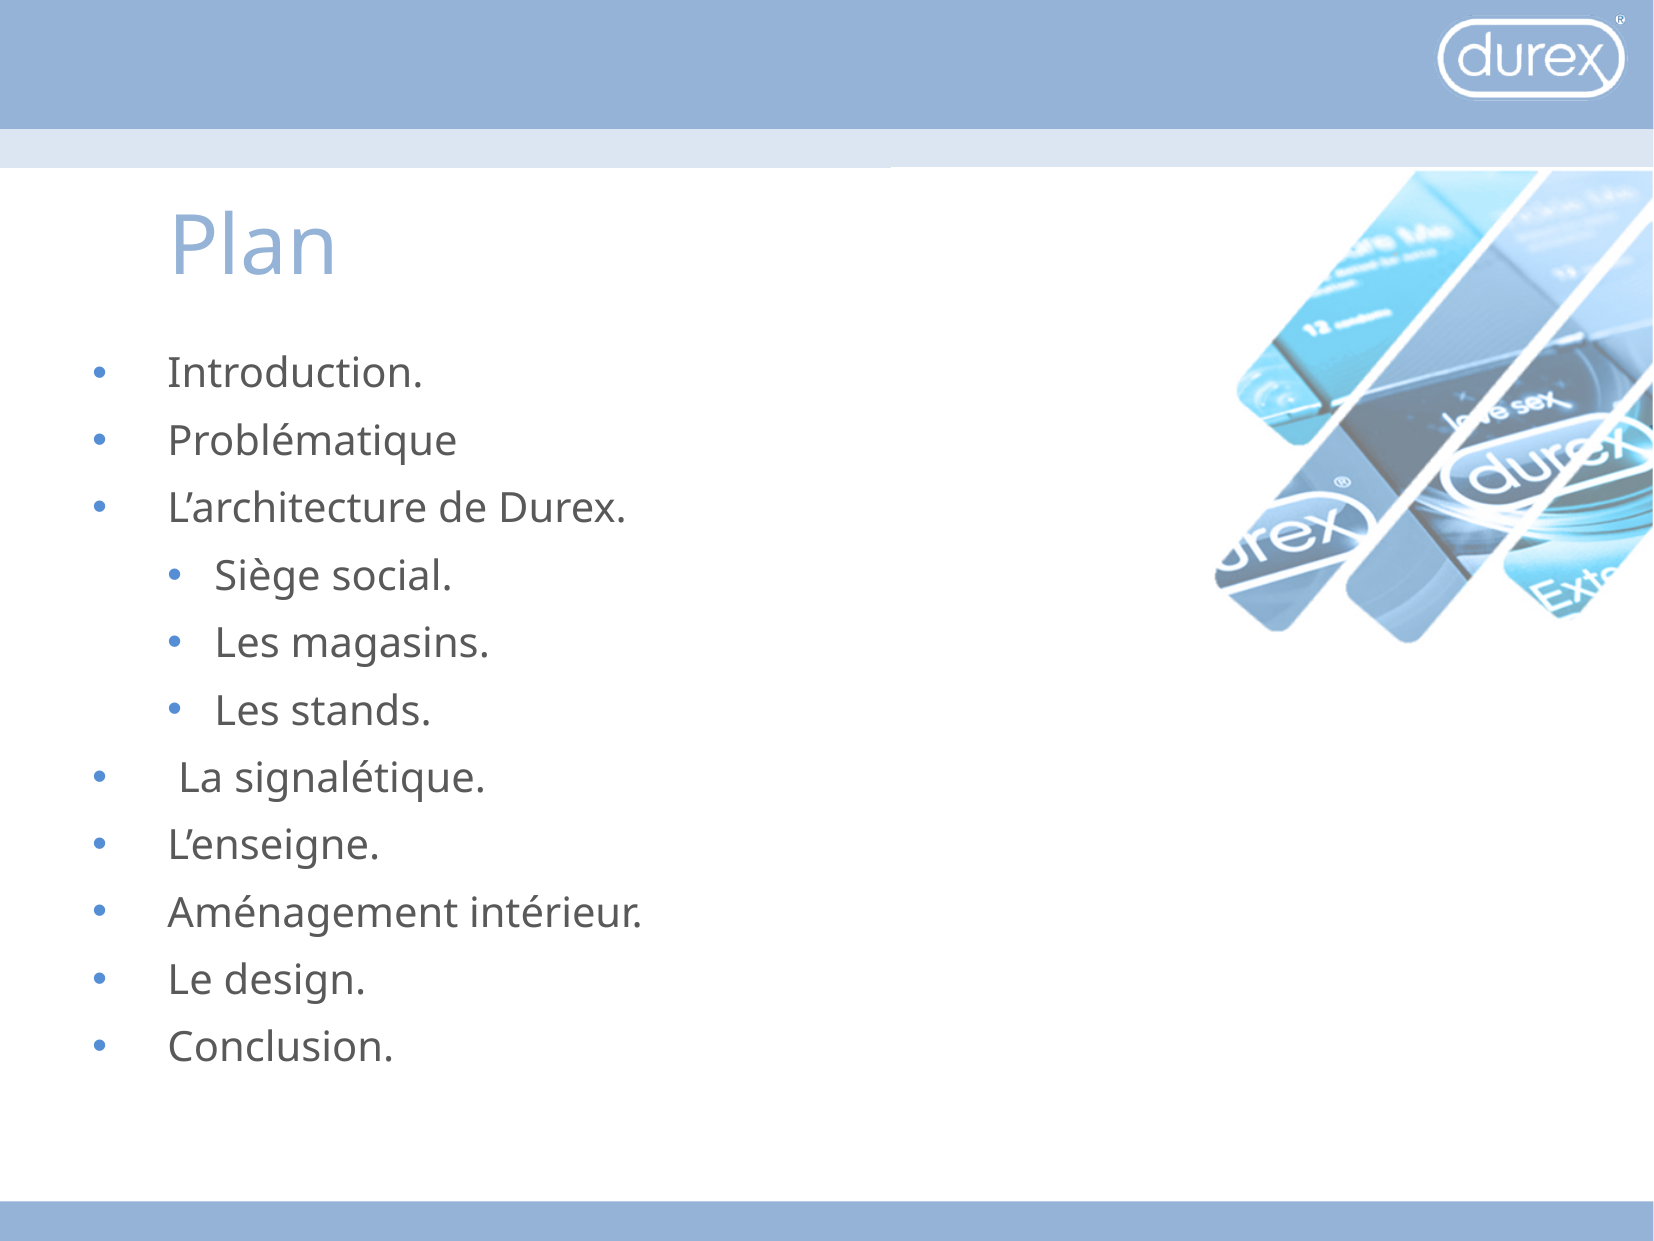

Plan
# Introduction.
Problématique
L’architecture de Durex.
Siège social.
Les magasins.
Les stands.
 La signalétique.
L’enseigne.
Aménagement intérieur.
Le design.
Conclusion.